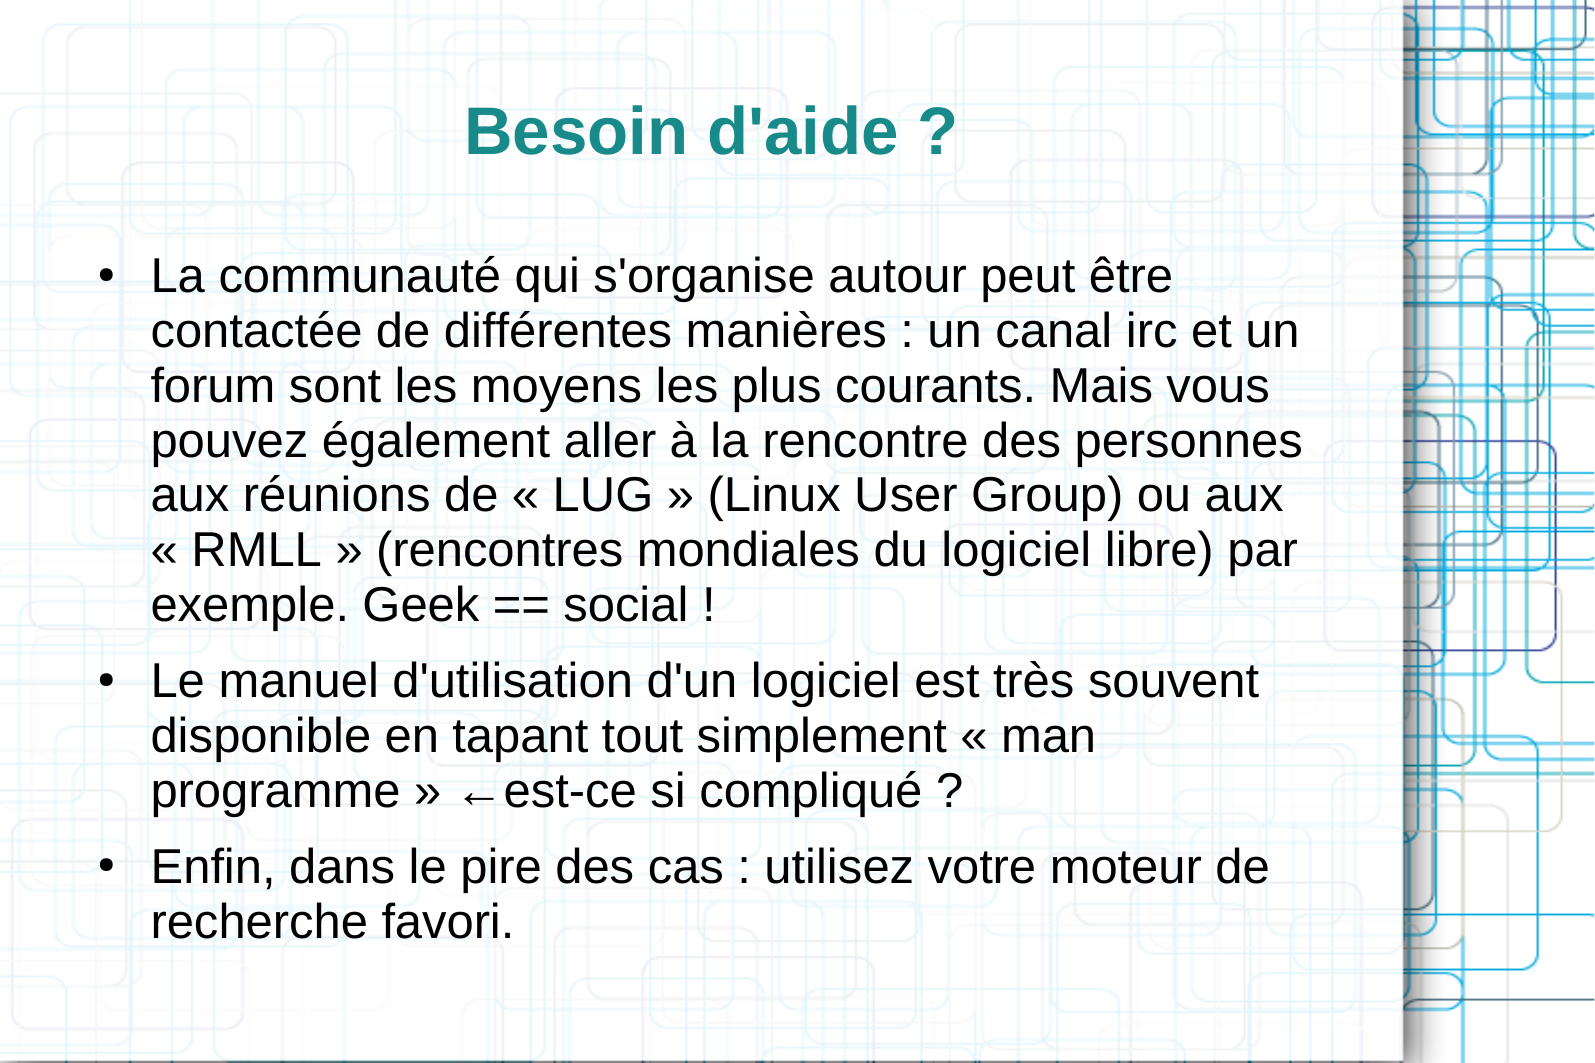

# Besoin d'aide ?
La communauté qui s'organise autour peut être contactée de différentes manières : un canal irc et un forum sont les moyens les plus courants. Mais vous pouvez également aller à la rencontre des personnes aux réunions de « LUG » (Linux User Group) ou aux « RMLL » (rencontres mondiales du logiciel libre) par exemple. Geek == social !
Le manuel d'utilisation d'un logiciel est très souvent disponible en tapant tout simplement « man programme » ←est-ce si compliqué ?
Enfin, dans le pire des cas : utilisez votre moteur de recherche favori.